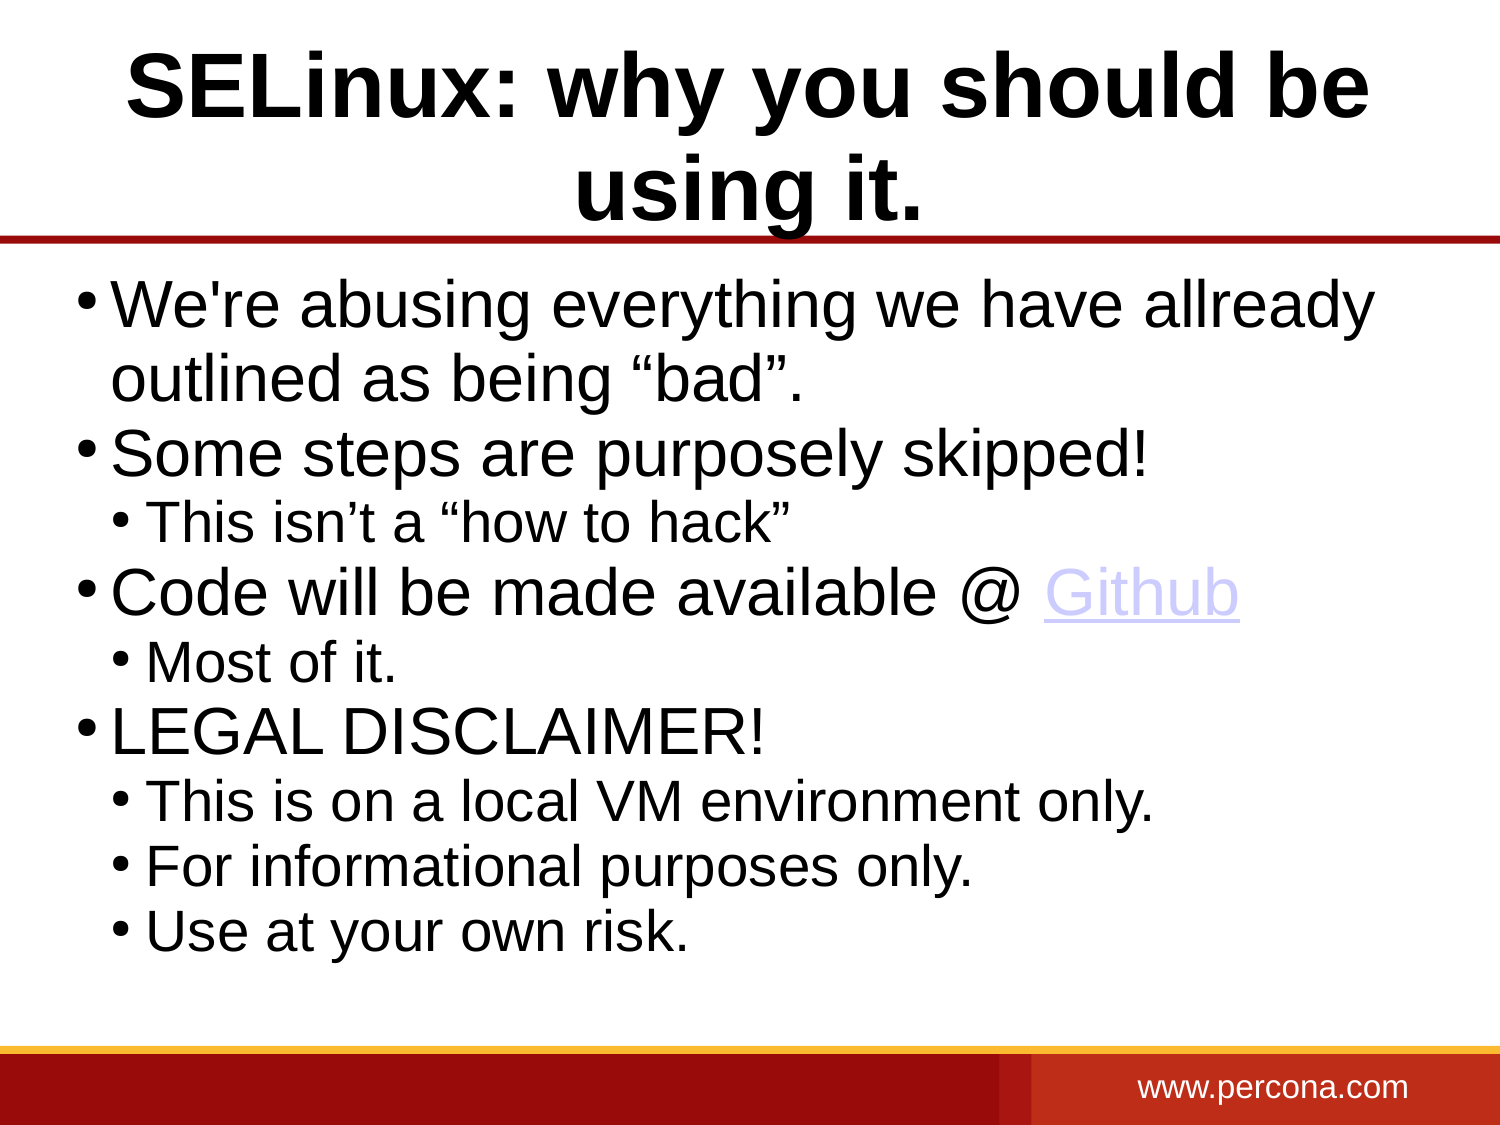

SELinux: why you should be using it.
We're abusing everything we have allready outlined as being “bad”.
Some steps are purposely skipped!
This isn’t a “how to hack”
Code will be made available @ Github
Most of it.
LEGAL DISCLAIMER!
This is on a local VM environment only.
For informational purposes only.
Use at your own risk.